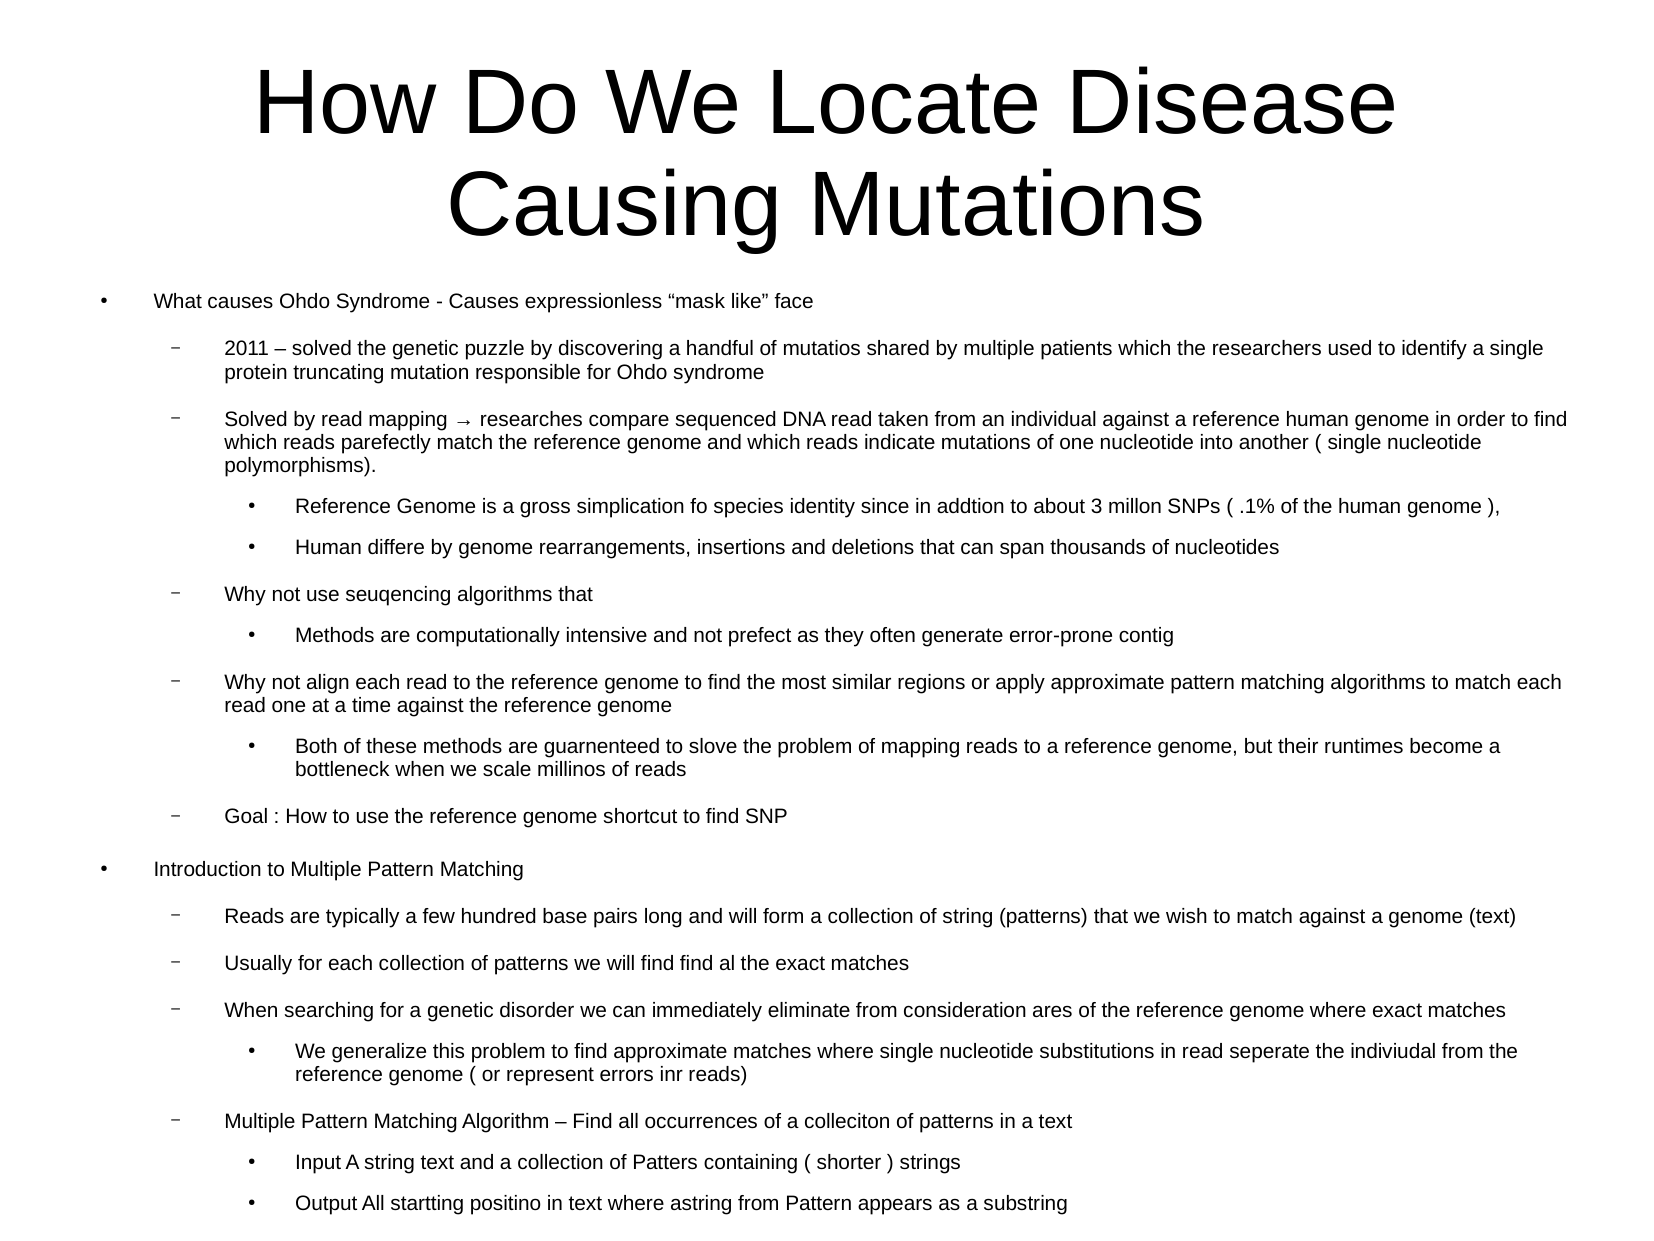

# How Do We Locate Disease Causing Mutations
What causes Ohdo Syndrome - Causes expressionless “mask like” face
2011 – solved the genetic puzzle by discovering a handful of mutatios shared by multiple patients which the researchers used to identify a single protein truncating mutation responsible for Ohdo syndrome
Solved by read mapping → researches compare sequenced DNA read taken from an individual against a reference human genome in order to find which reads parefectly match the reference genome and which reads indicate mutations of one nucleotide into another ( single nucleotide polymorphisms).
Reference Genome is a gross simplication fo species identity since in addtion to about 3 millon SNPs ( .1% of the human genome ),
Human differe by genome rearrangements, insertions and deletions that can span thousands of nucleotides
Why not use seuqencing algorithms that
Methods are computationally intensive and not prefect as they often generate error-prone contig
Why not align each read to the reference genome to find the most similar regions or apply approximate pattern matching algorithms to match each read one at a time against the reference genome
Both of these methods are guarnenteed to slove the problem of mapping reads to a reference genome, but their runtimes become a bottleneck when we scale millinos of reads
Goal : How to use the reference genome shortcut to find SNP
Introduction to Multiple Pattern Matching
Reads are typically a few hundred base pairs long and will form a collection of string (patterns) that we wish to match against a genome (text)
Usually for each collection of patterns we will find find al the exact matches
When searching for a genetic disorder we can immediately eliminate from consideration ares of the reference genome where exact matches
We generalize this problem to find approximate matches where single nucleotide substitutions in read seperate the indiviudal from the reference genome ( or represent errors inr reads)
Multiple Pattern Matching Algorithm – Find all occurrences of a colleciton of patterns in a text
Input A string text and a collection of Patters containing ( shorter ) strings
Output All startting positino in text where astring from Pattern appears as a substring